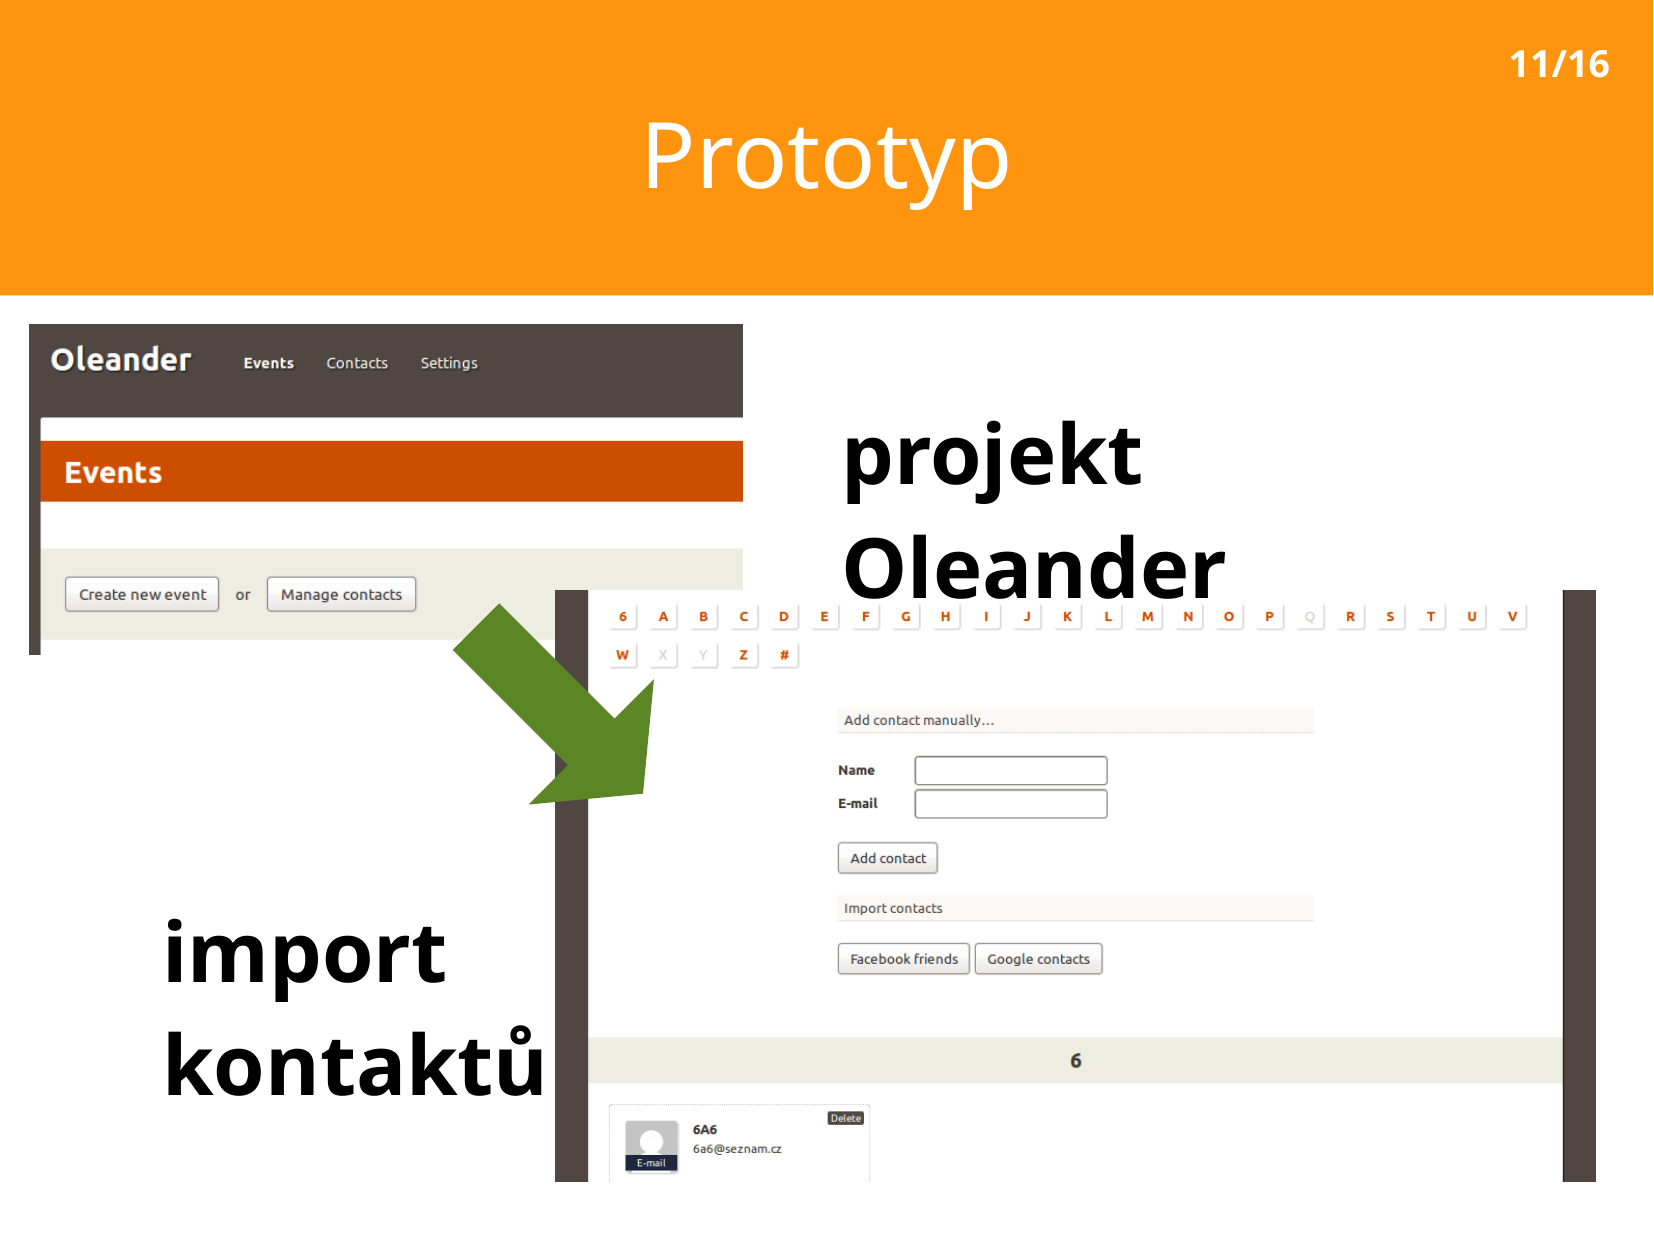

11/16
# Prototyp
projekt Oleander
import
kontaktů